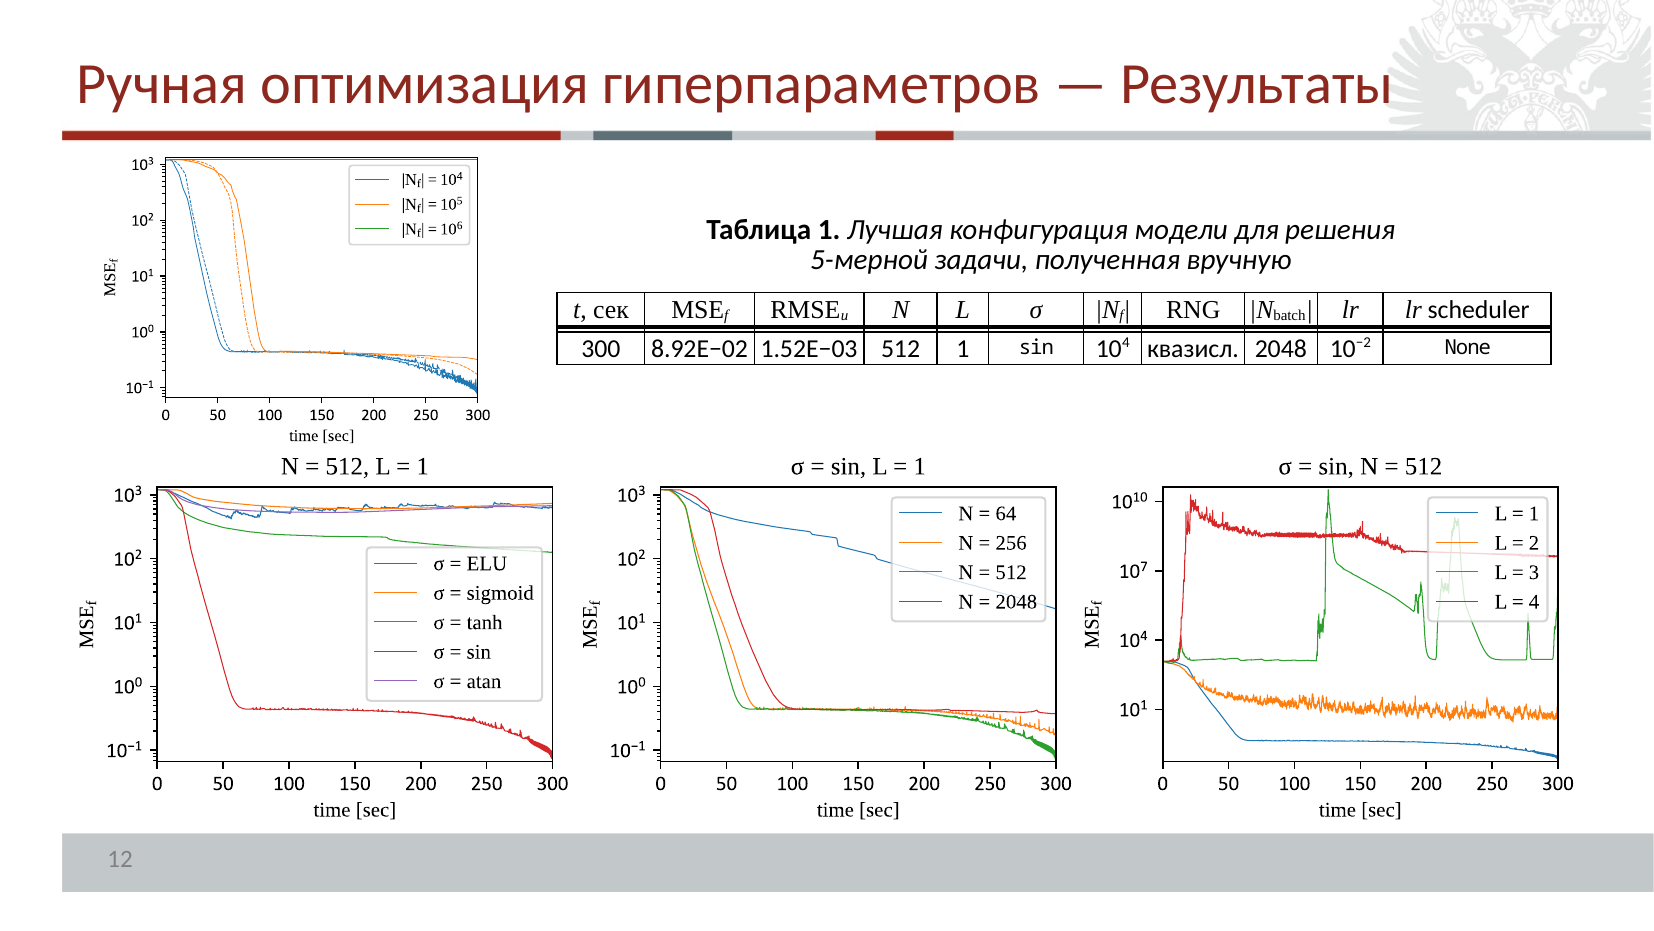

# Ручная оптимизация гиперпараметров — Результаты
Таблица 1. Лучшая конфигурация модели для решения
5-мерной задачи, полученная вручную
12